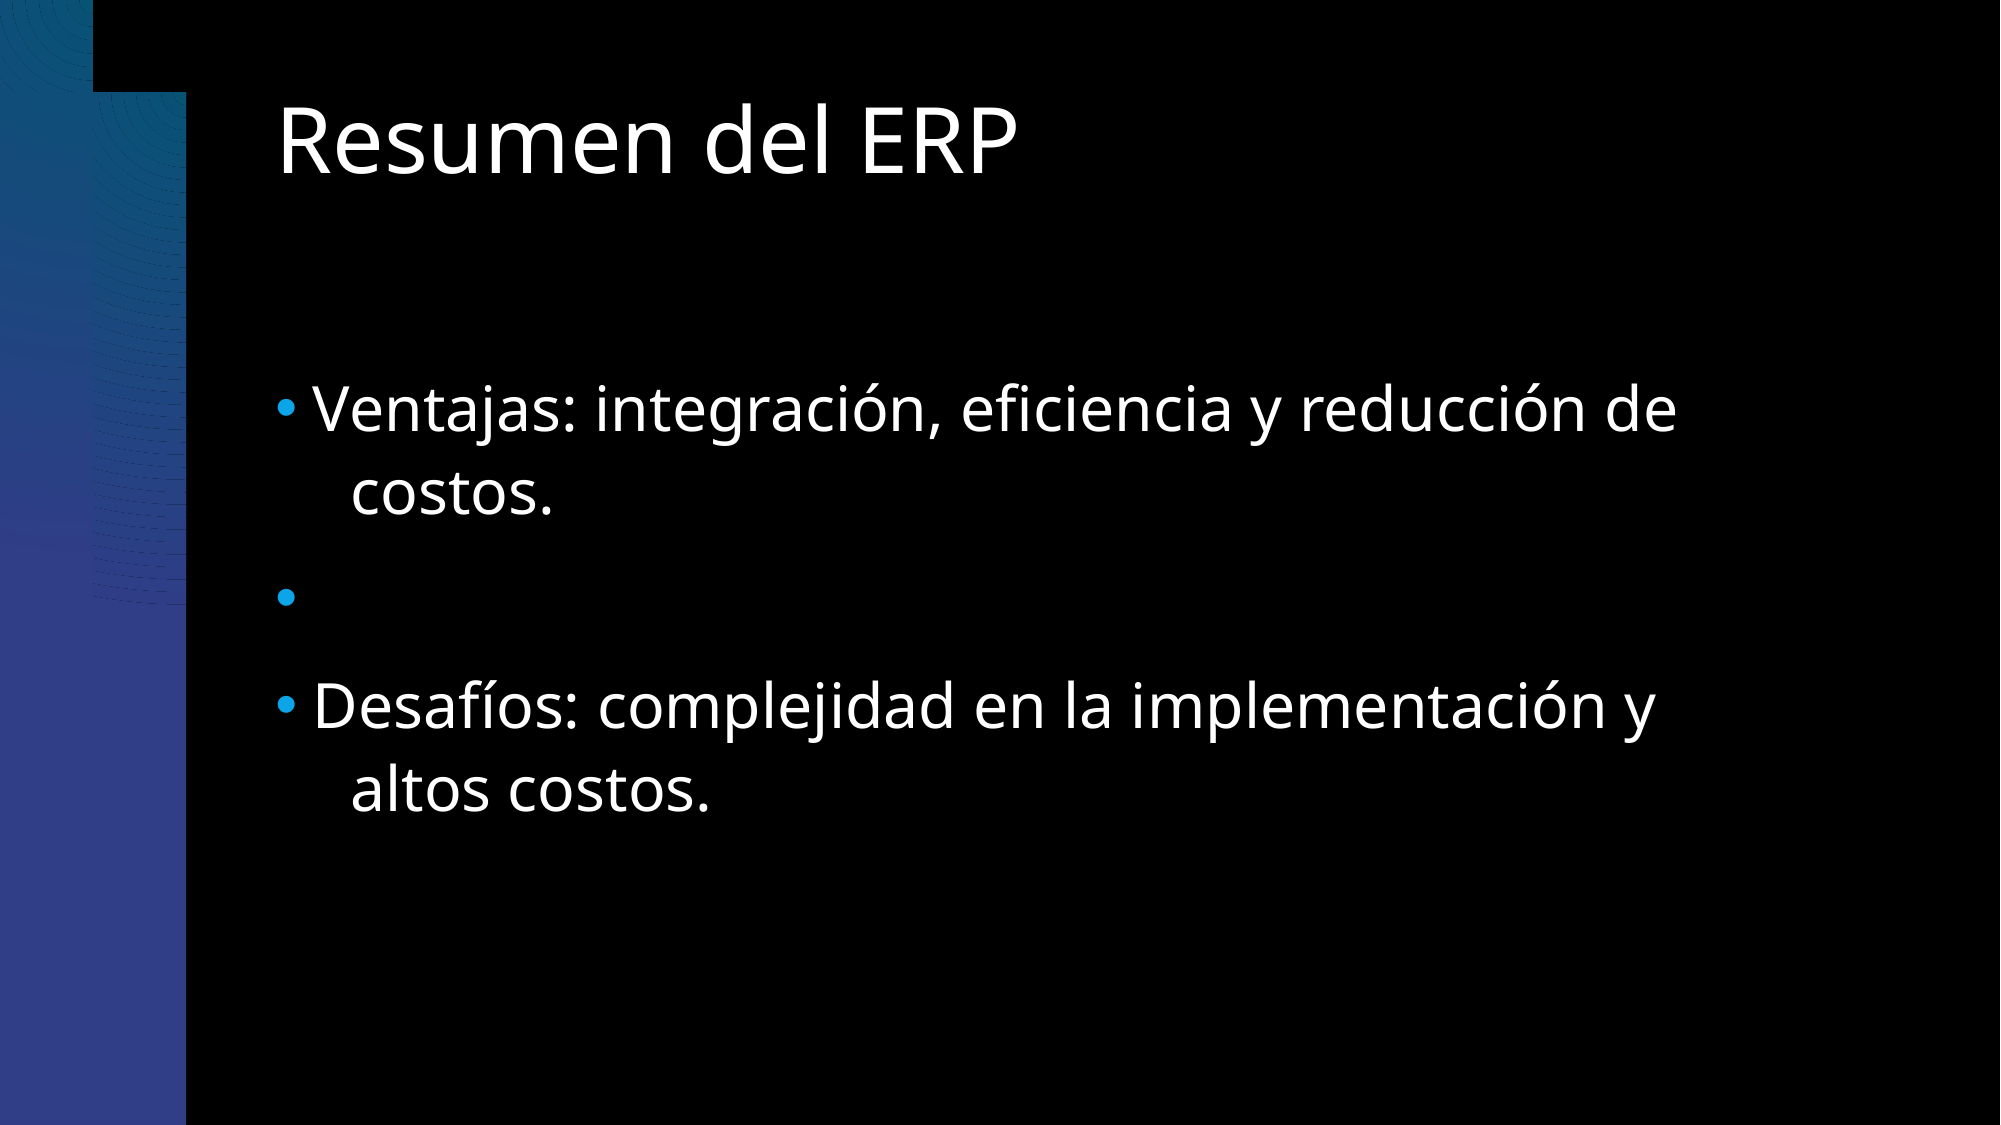

# Resumen del ERP
Ventajas: integración, eficiencia y reducción de costos.
Desafíos: complejidad en la implementación y altos costos.